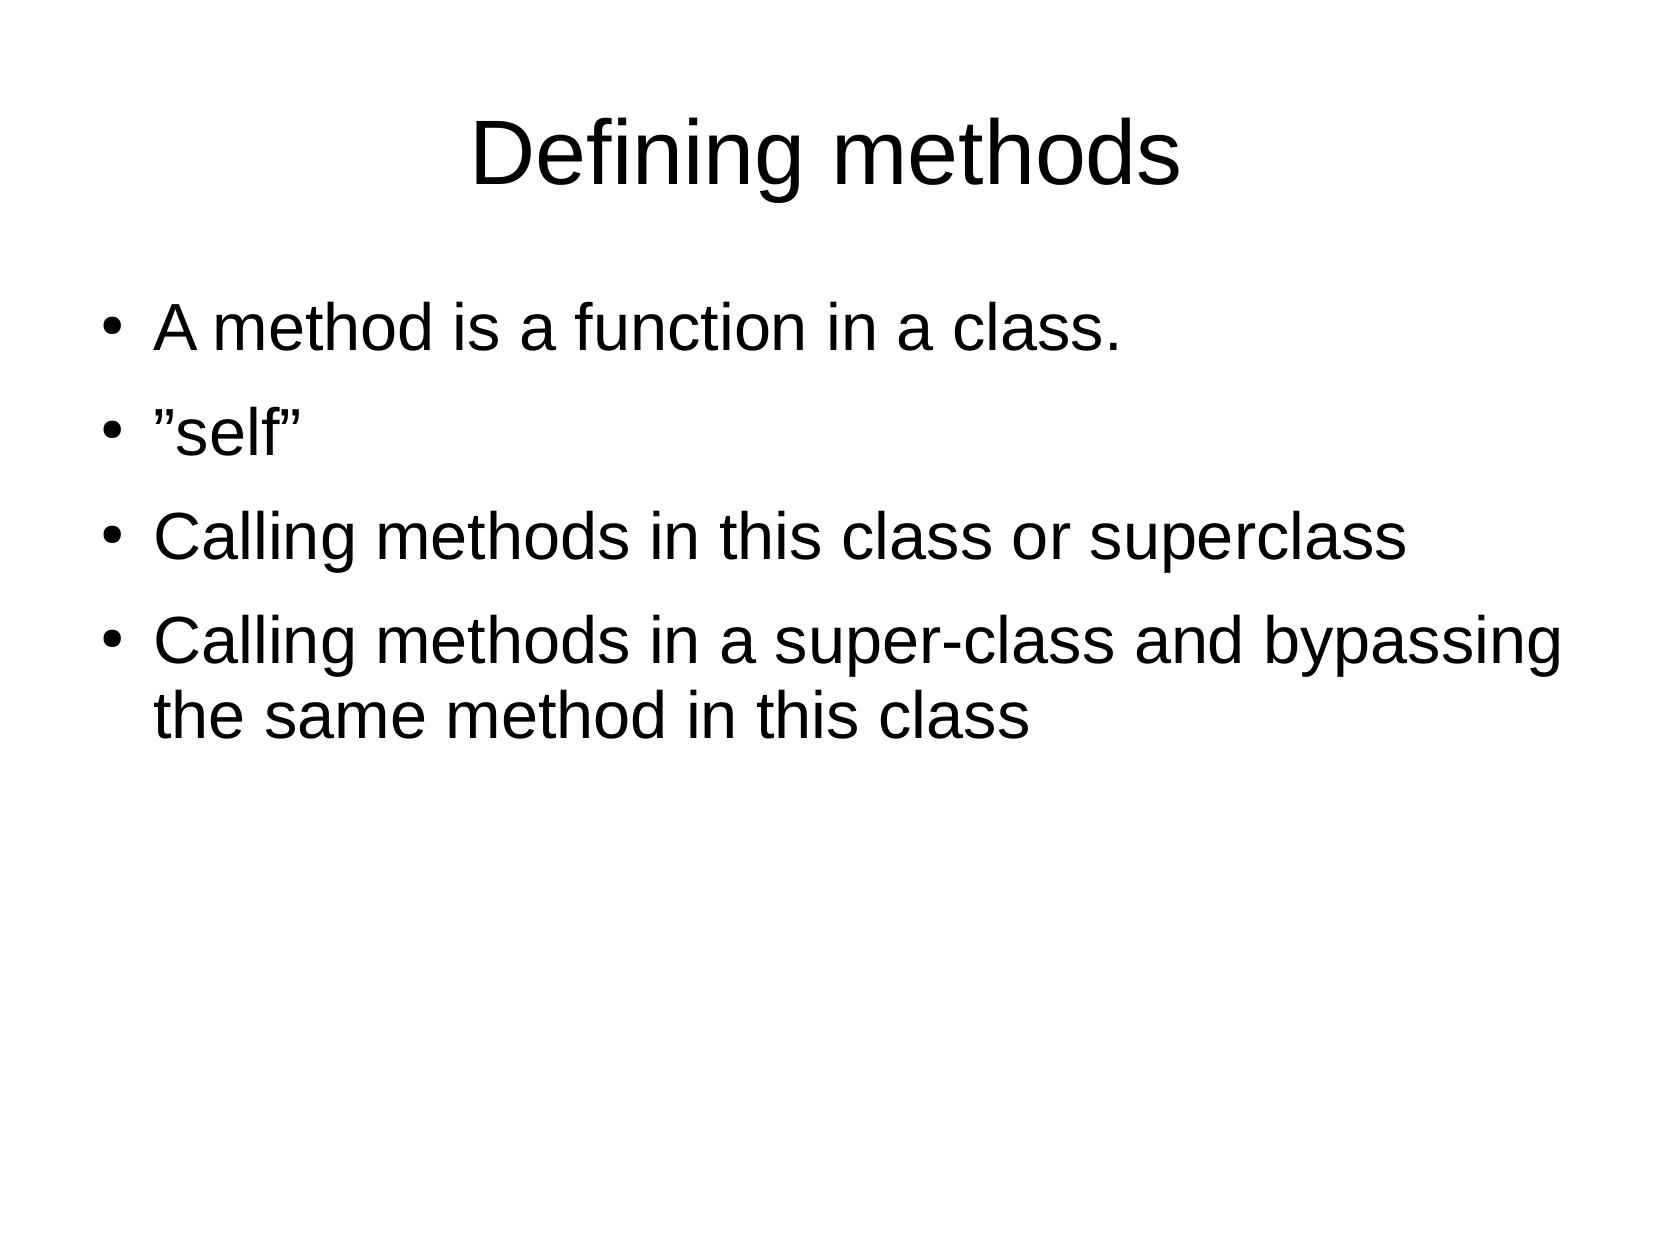

# Defining methods
A method is a function in a class.
”self”
Calling methods in this class or superclass
Calling methods in a super-class and bypassing the same method in this class